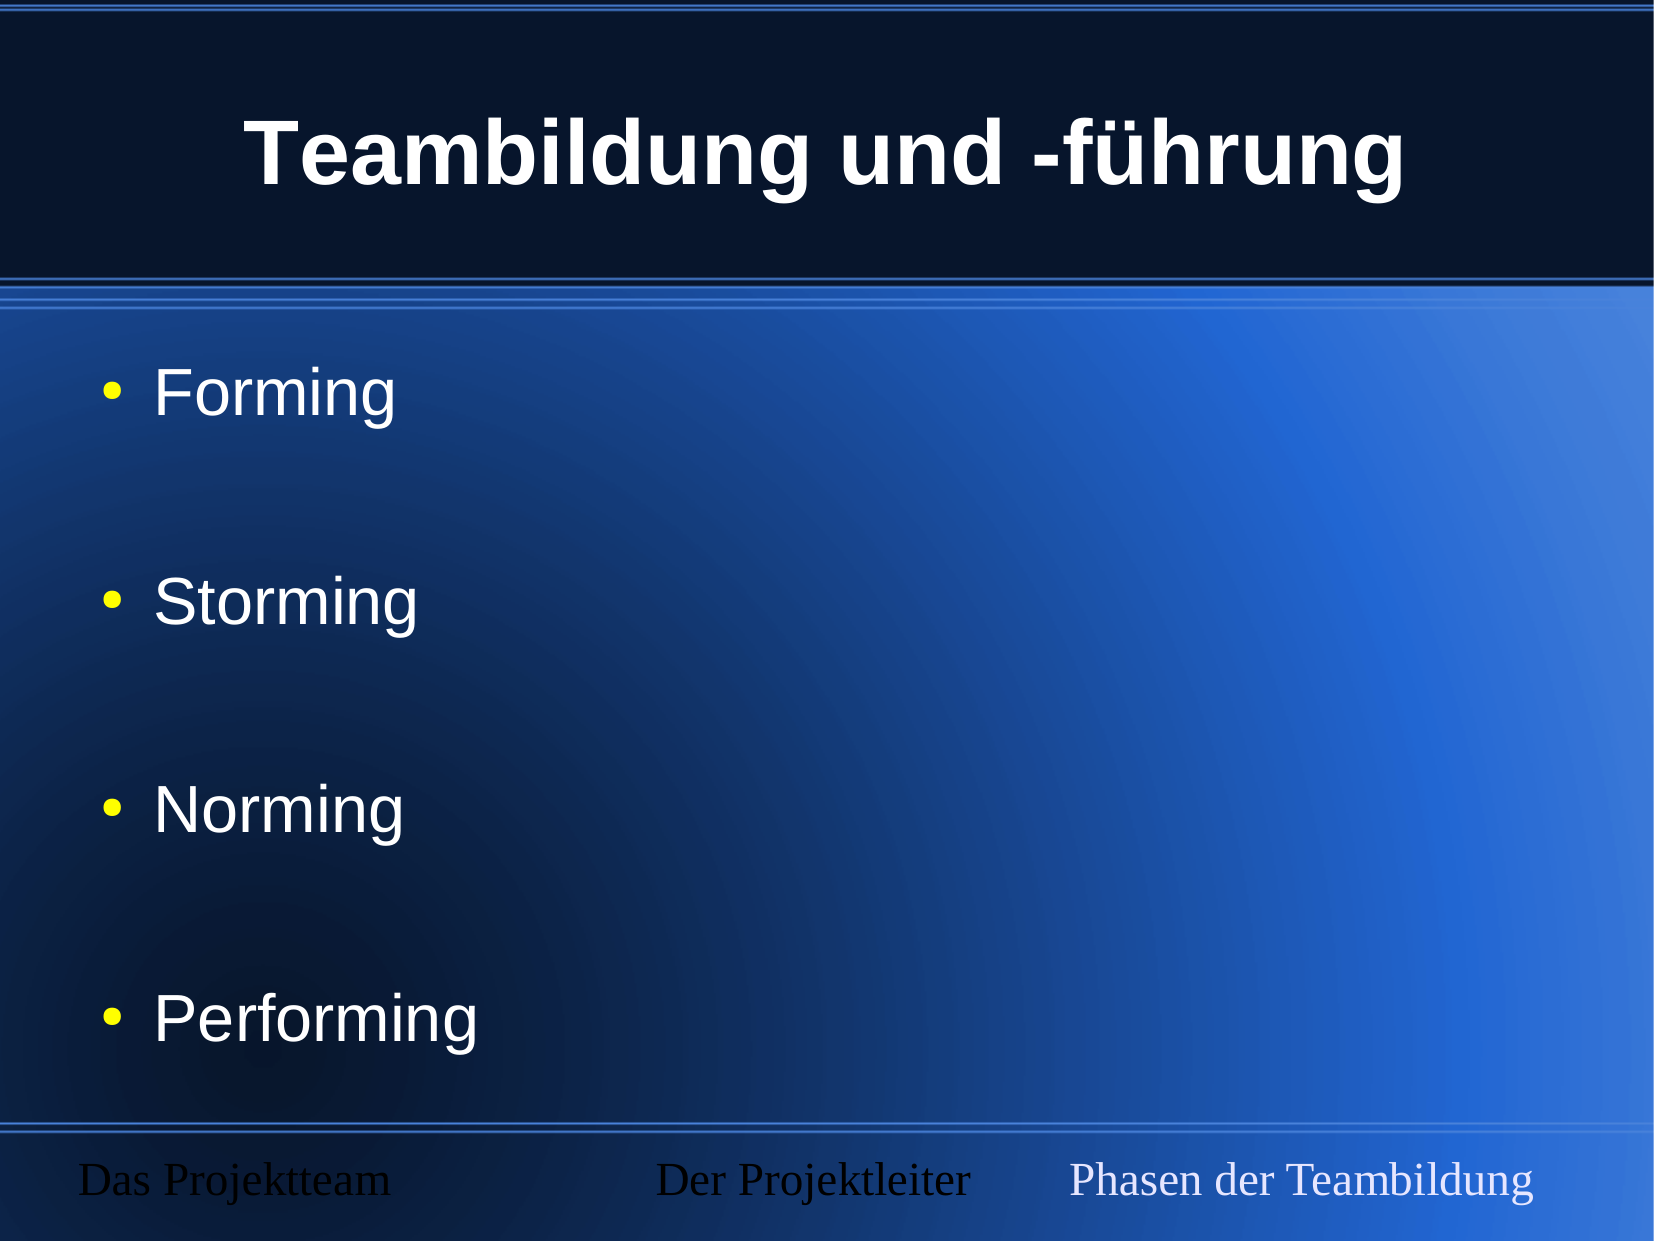

# Teambildung und -führung
Forming
Storming
Norming
Performing